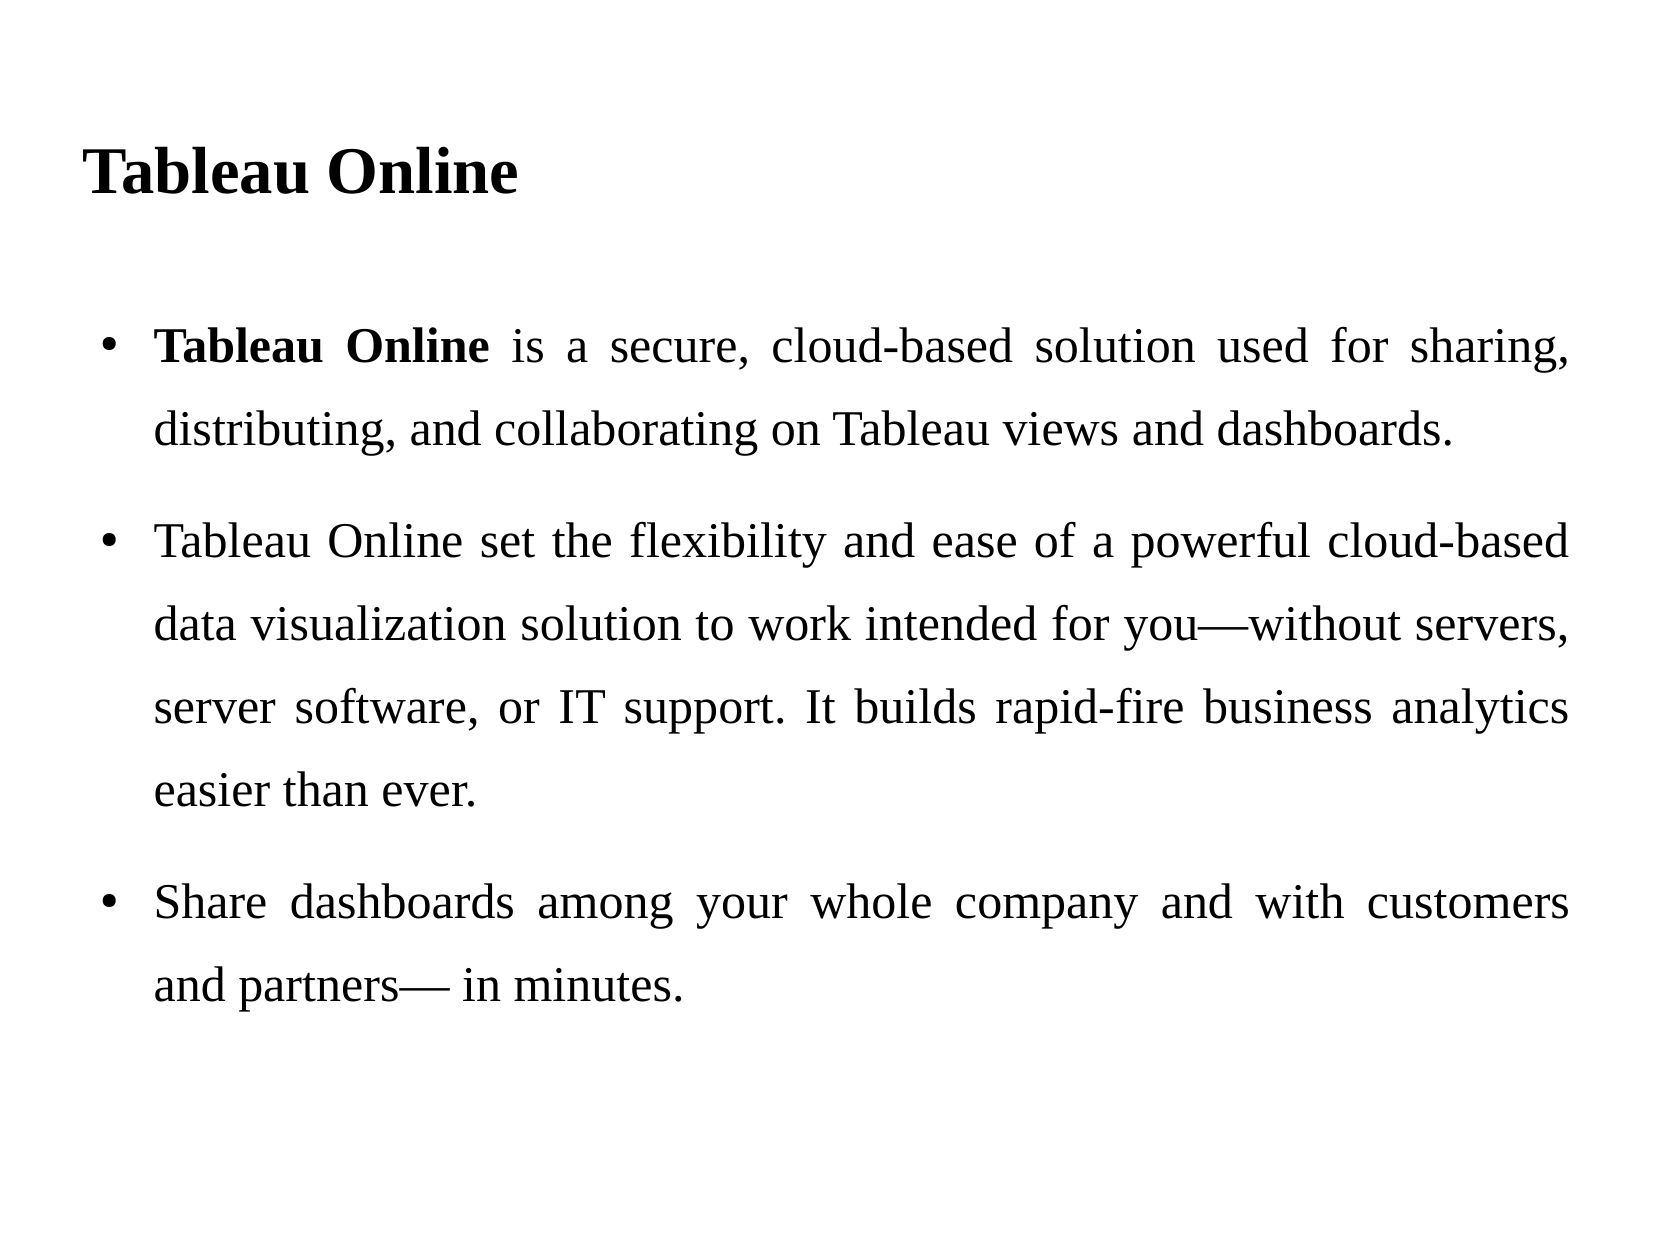

# Tableau Online
Tableau Online is a secure, cloud-based solution used for sharing, distributing, and collaborating on Tableau views and dashboards.
Tableau Online set the flexibility and ease of a powerful cloud-based data visualization solution to work intended for you—without servers, server software, or IT support. It builds rapid-fire business analytics easier than ever.
Share dashboards among your whole company and with customers and partners— in minutes.